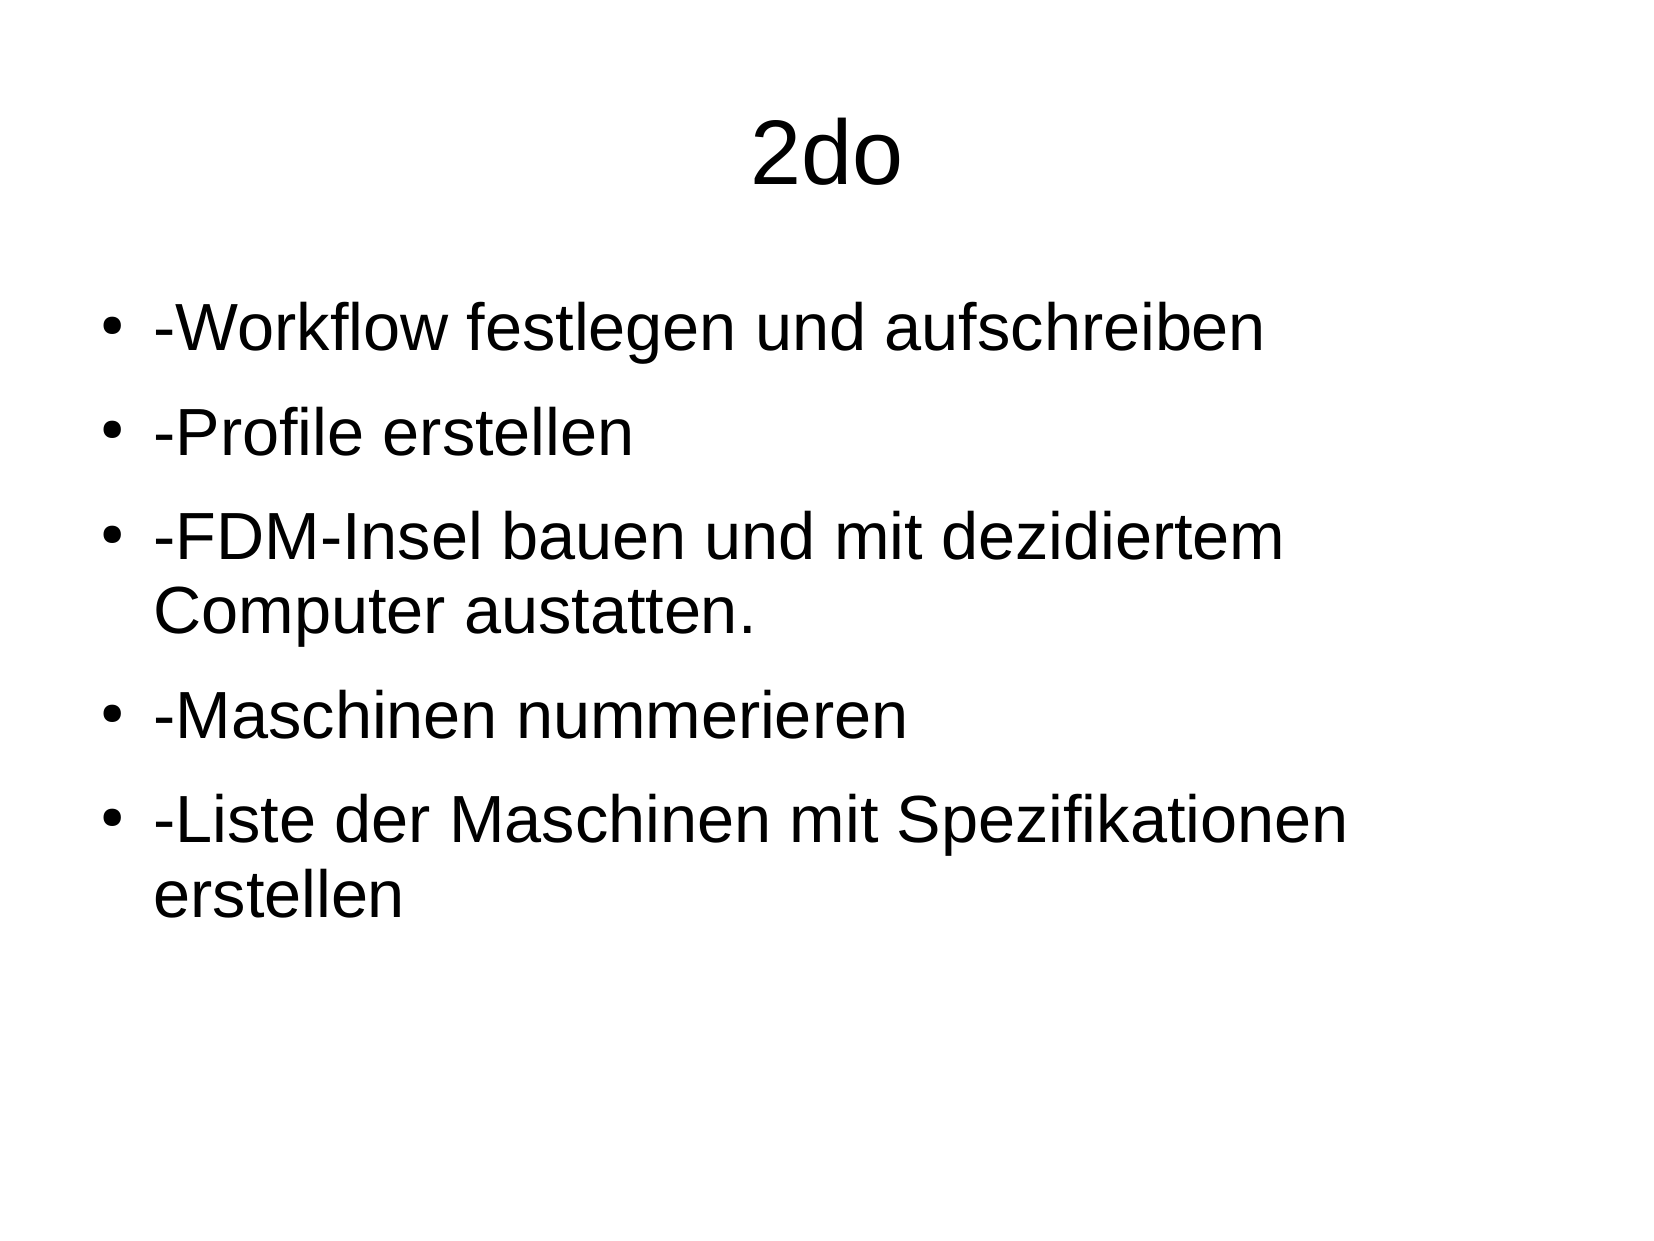

# 2do
-Workflow festlegen und aufschreiben
-Profile erstellen
-FDM-Insel bauen und mit dezidiertem Computer austatten.
-Maschinen nummerieren
-Liste der Maschinen mit Spezifikationen erstellen